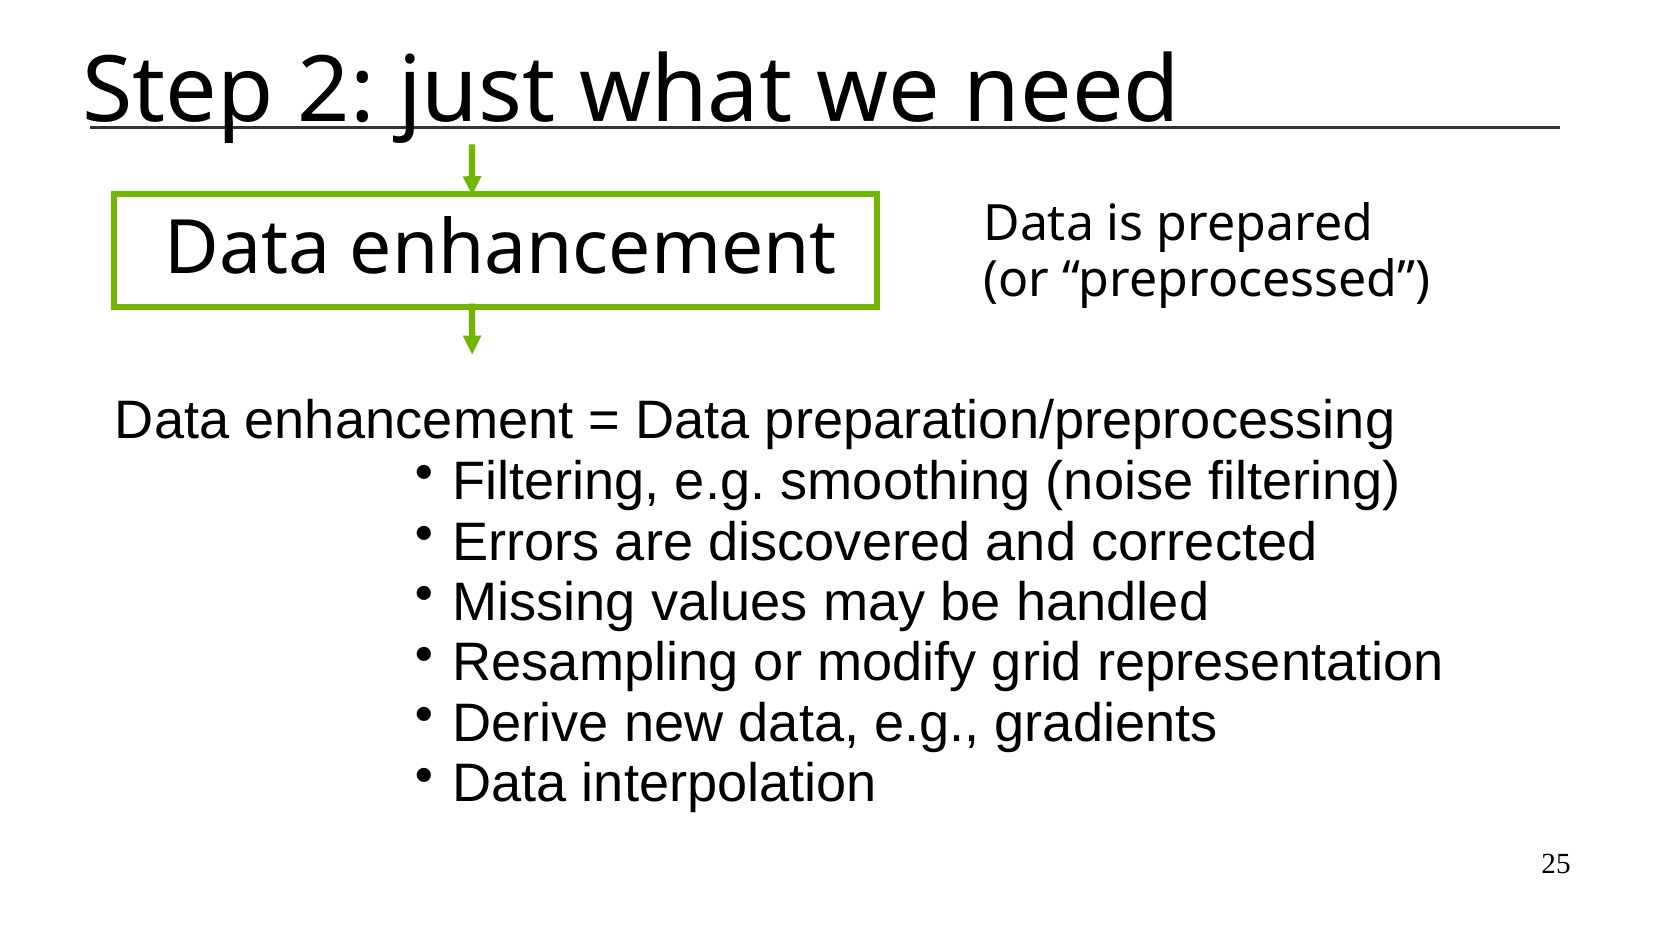

# Step 2: just what we need
Data is prepared
(or “preprocessed”)
Data enhancement
Data enhancement = Data preparation/preprocessing
Filtering, e.g. smoothing (noise filtering)
Errors are discovered and corrected
Missing values may be handled
Resampling or modify grid representation
Derive new data, e.g., gradients
Data interpolation
25